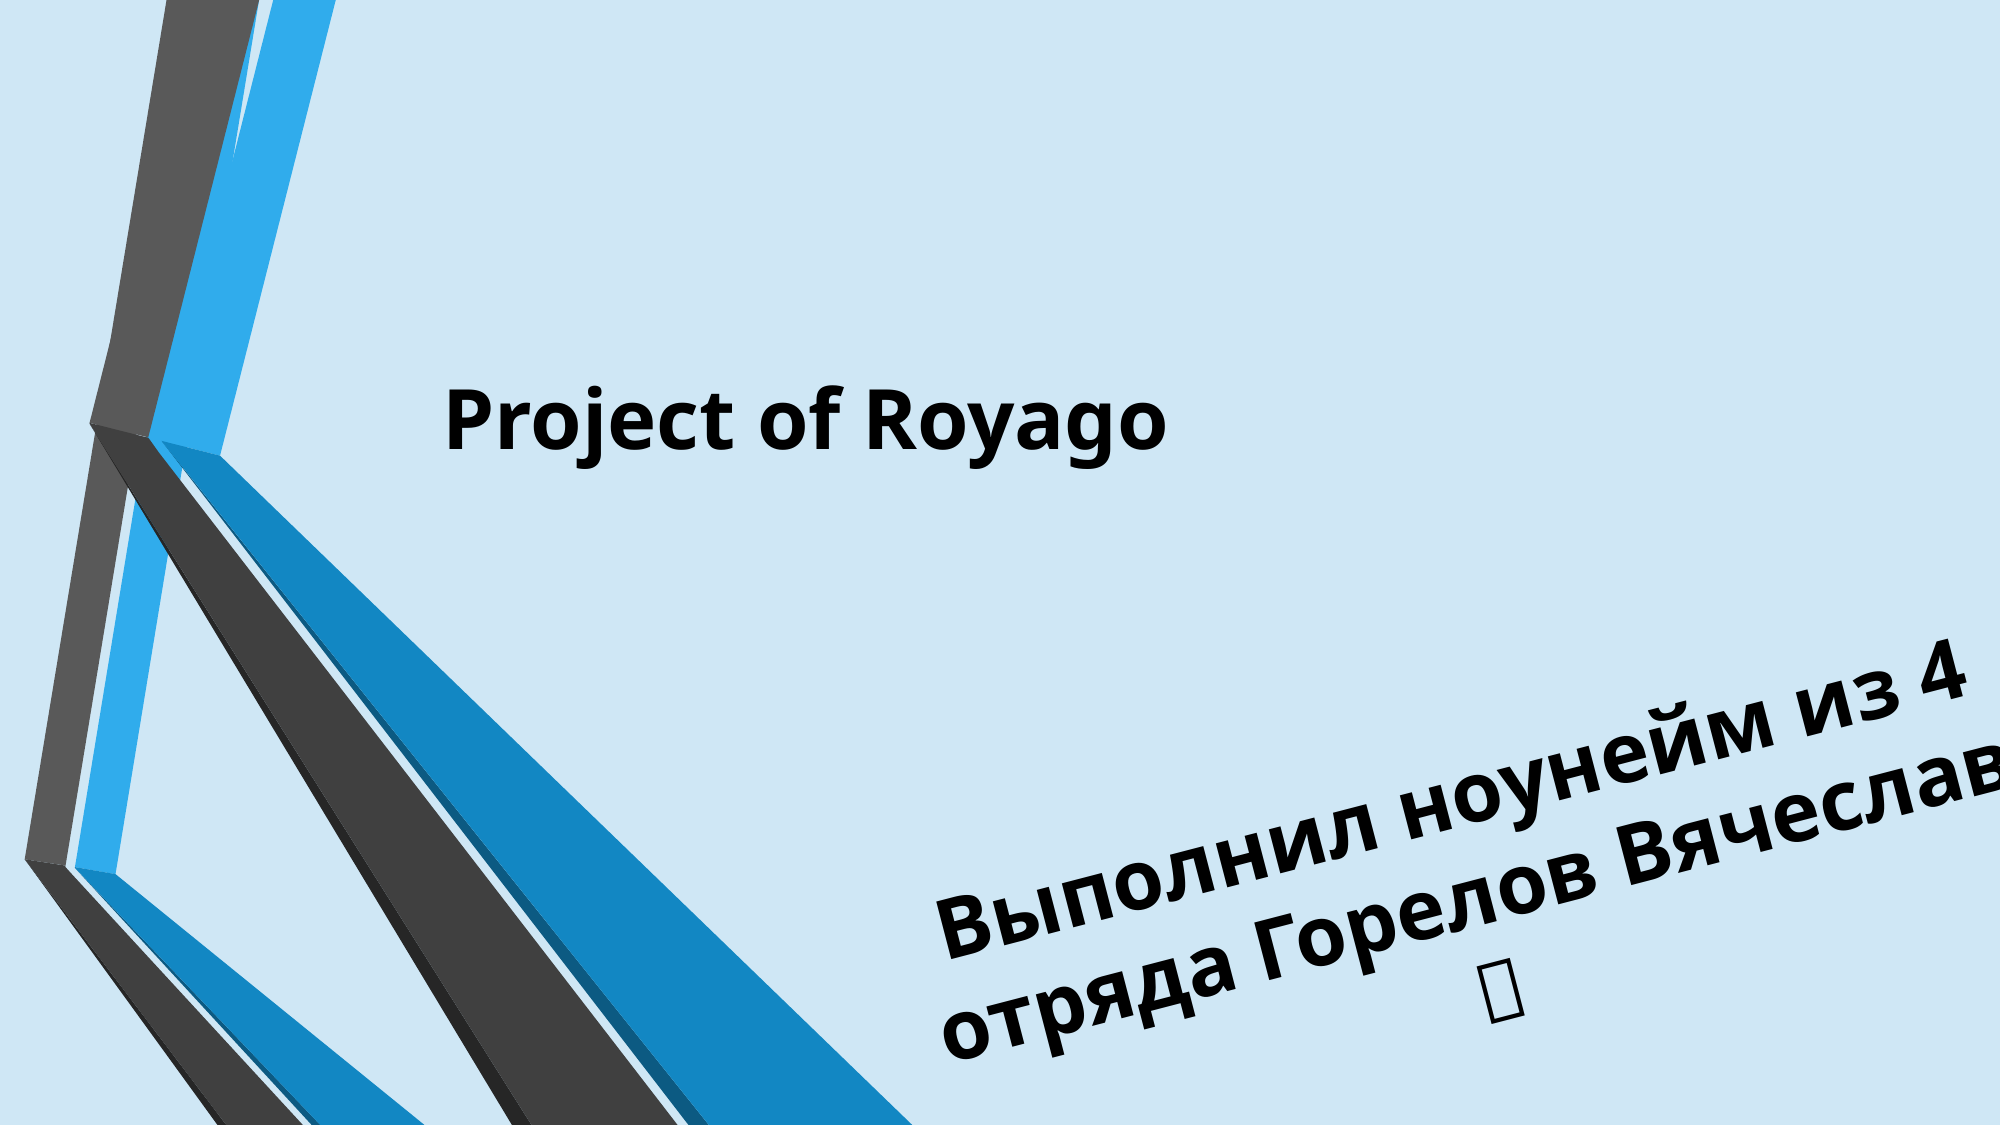

# Project of Royago
Выполнил ноунейм из 4 отряда Горелов Вячеслав 